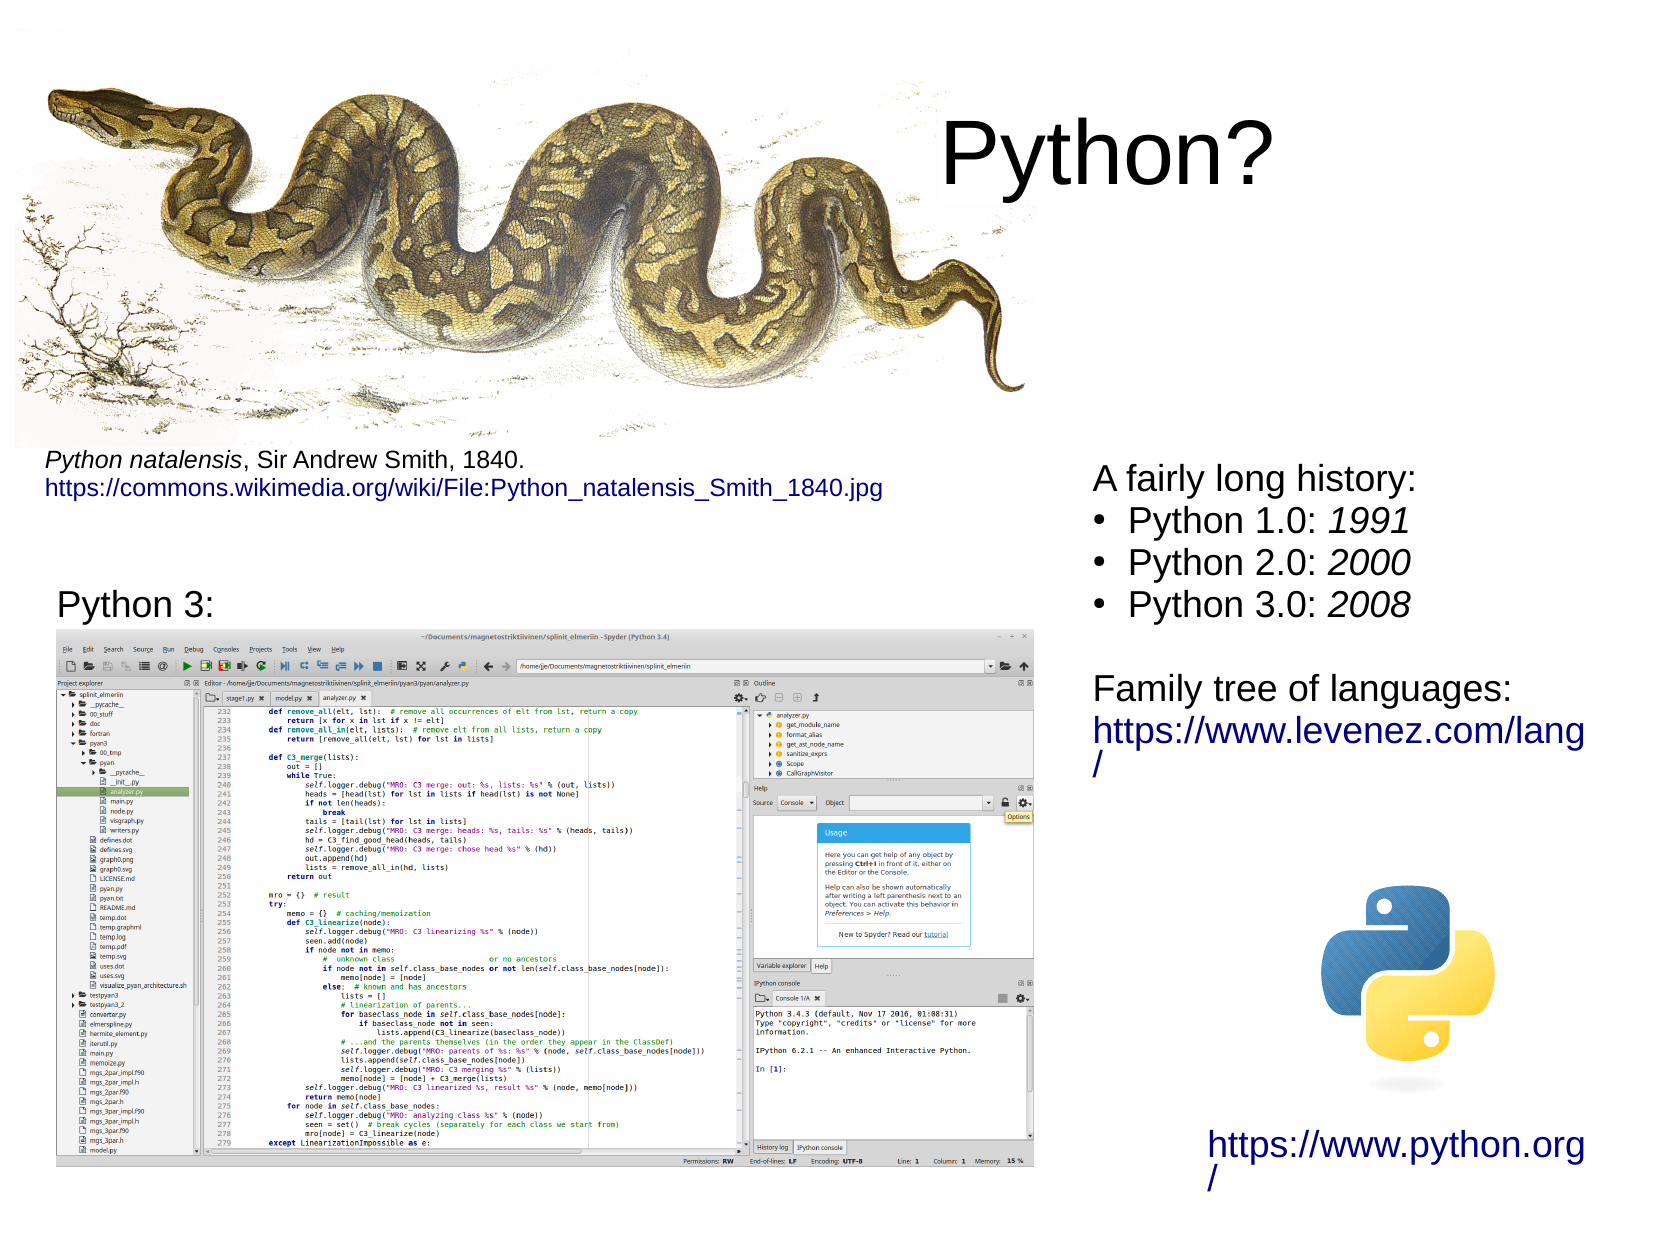

# Python?
Python natalensis, Sir Andrew Smith, 1840.
https://commons.wikimedia.org/wiki/File:Python_natalensis_Smith_1840.jpg
A fairly long history:
Python 1.0: 1991
Python 2.0: 2000
Python 3.0: 2008
Family tree of languages:
https://www.levenez.com/lang/
Python 3:
https://www.python.org/